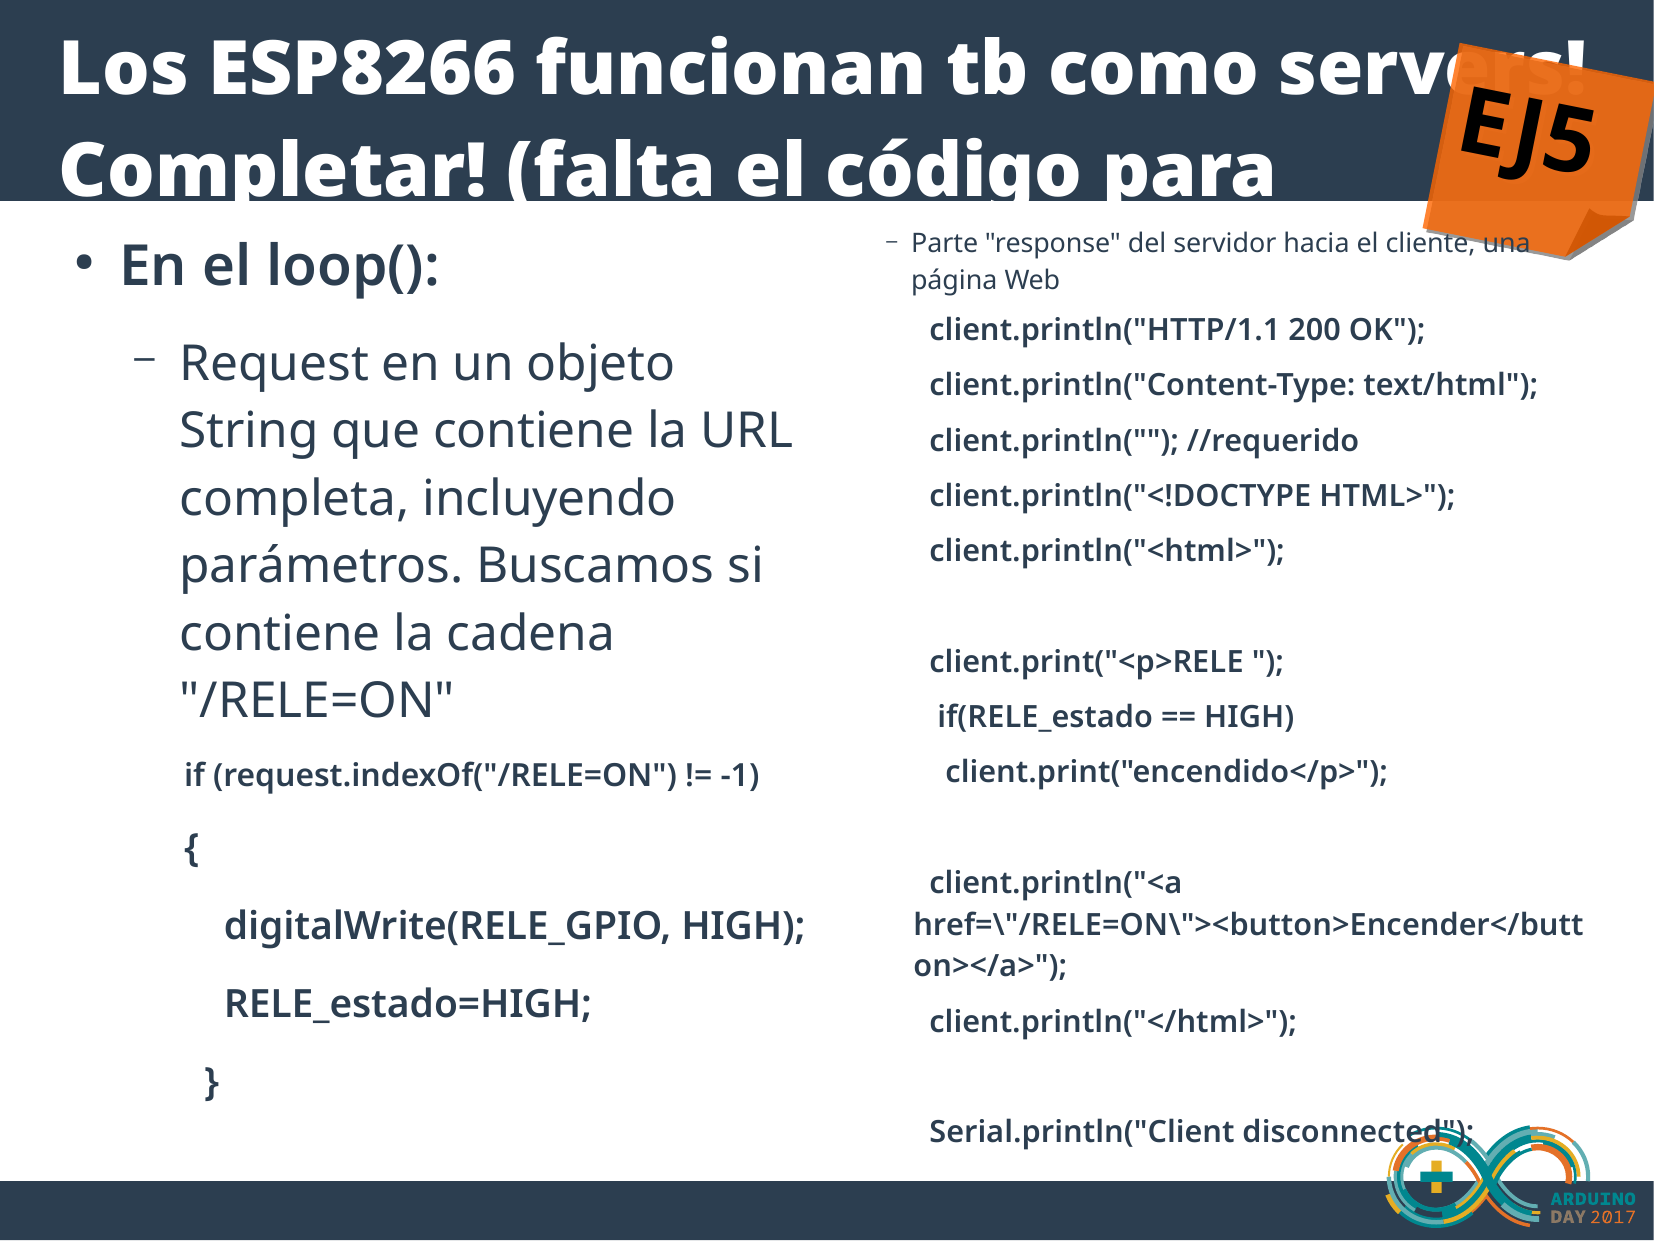

# Los ESP8266 funcionan tb como servers! Completar! (falta el código para apagar)
EJ5
En el loop():
Request en un objeto String que contiene la URL completa, incluyendo parámetros. Buscamos si contiene la cadena "/RELE=ON"
if (request.indexOf("/RELE=ON") != -1)
{
 digitalWrite(RELE_GPIO, HIGH);
 RELE_estado=HIGH;
 }
Parte "response" del servidor hacia el cliente, una página Web
 client.println("HTTP/1.1 200 OK");
 client.println("Content-Type: text/html");
 client.println(""); //requerido
 client.println("<!DOCTYPE HTML>");
 client.println("<html>");
 client.print("<p>RELE ");
 if(RELE_estado == HIGH)
 client.print("encendido</p>");
 client.println("<a href=\"/RELE=ON\"><button>Encender</button></a>");
 client.println("</html>");
 Serial.println("Client disconnected");